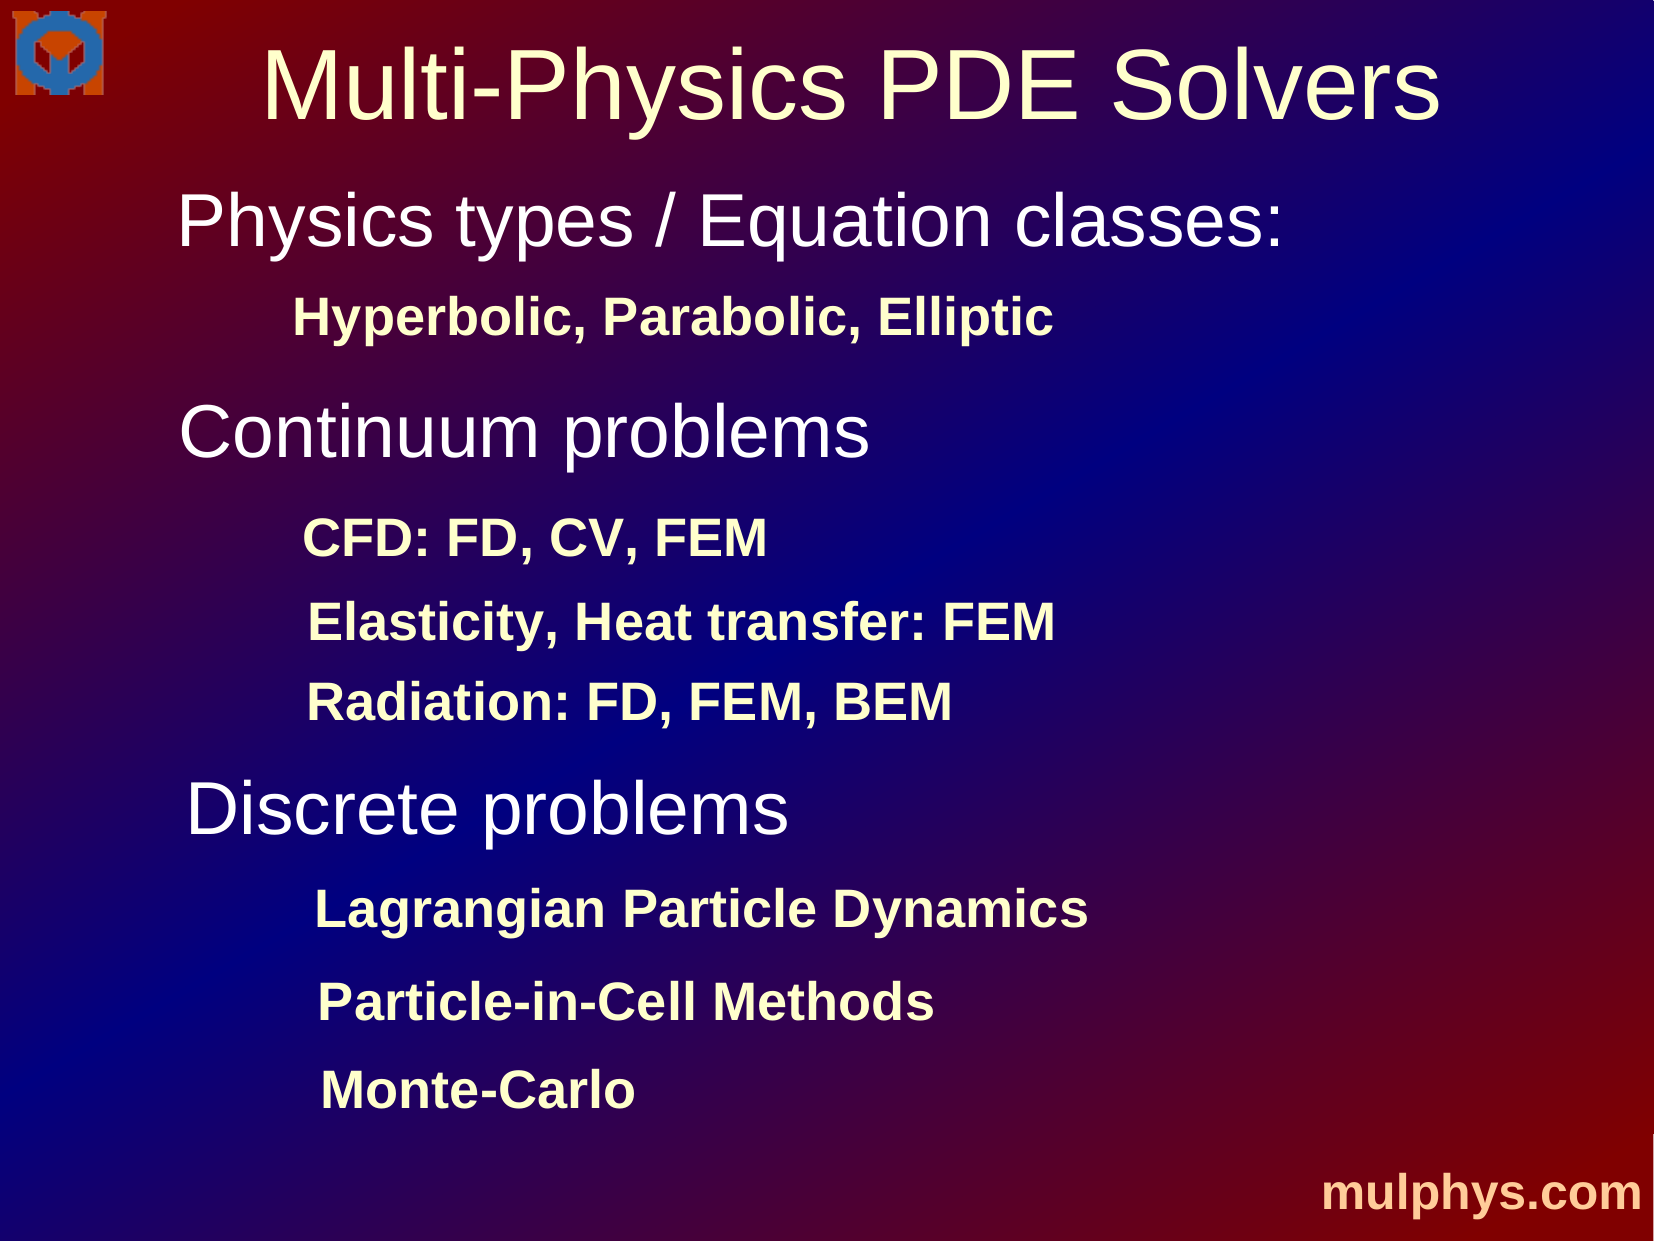

# Multi-Physics PDE Solvers
Physics types / Equation classes:
Hyperbolic, Parabolic, Elliptic
Continuum problems
CFD: FD, CV, FEM
Elasticity, Heat transfer: FEM
Radiation: FD, FEM, BEM
Discrete problems
Lagrangian Particle Dynamics
Particle-in-Cell Methods
Monte-Carlo
mulphys.com